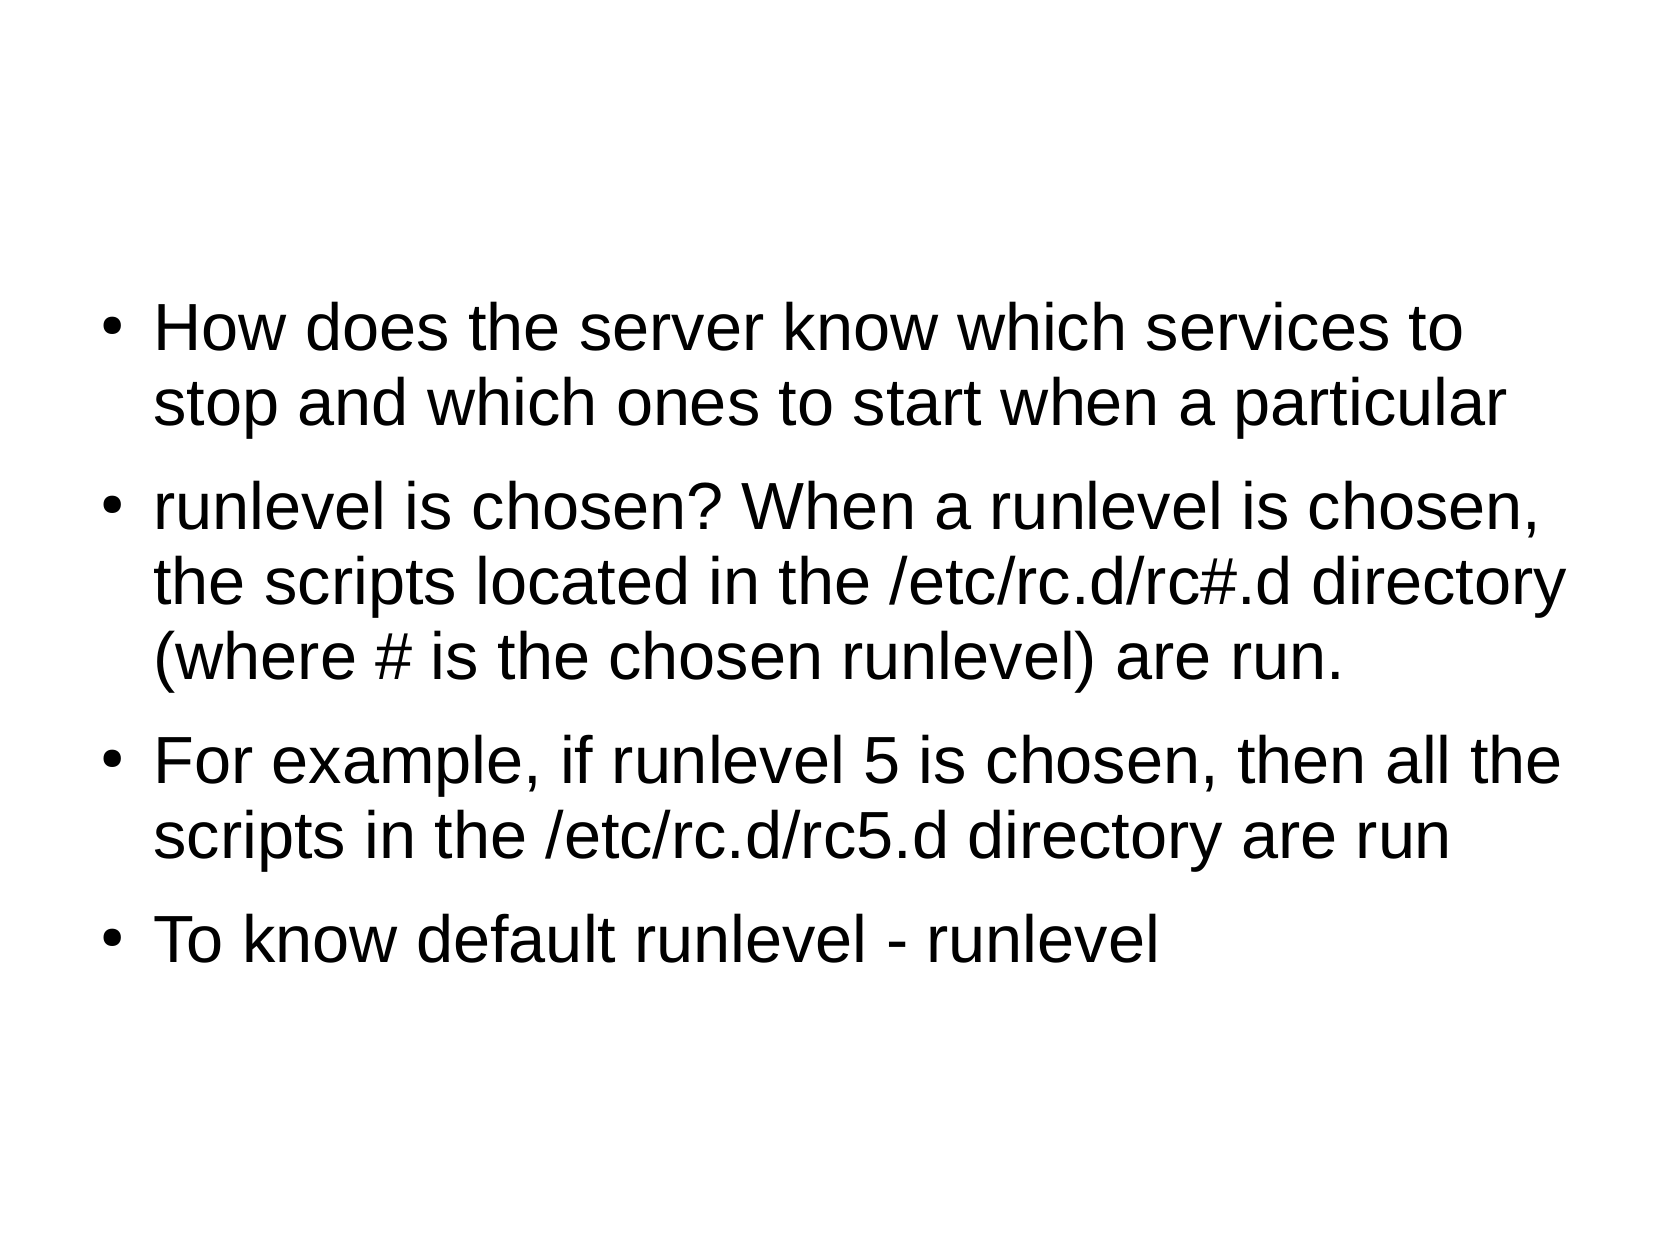

# How does the server know which services to stop and which ones to start when a particular
runlevel is chosen? When a runlevel is chosen, the scripts located in the /etc/rc.d/rc#.d directory (where # is the chosen runlevel) are run.
For example, if runlevel 5 is chosen, then all the scripts in the /etc/rc.d/rc5.d directory are run
To know default runlevel - runlevel